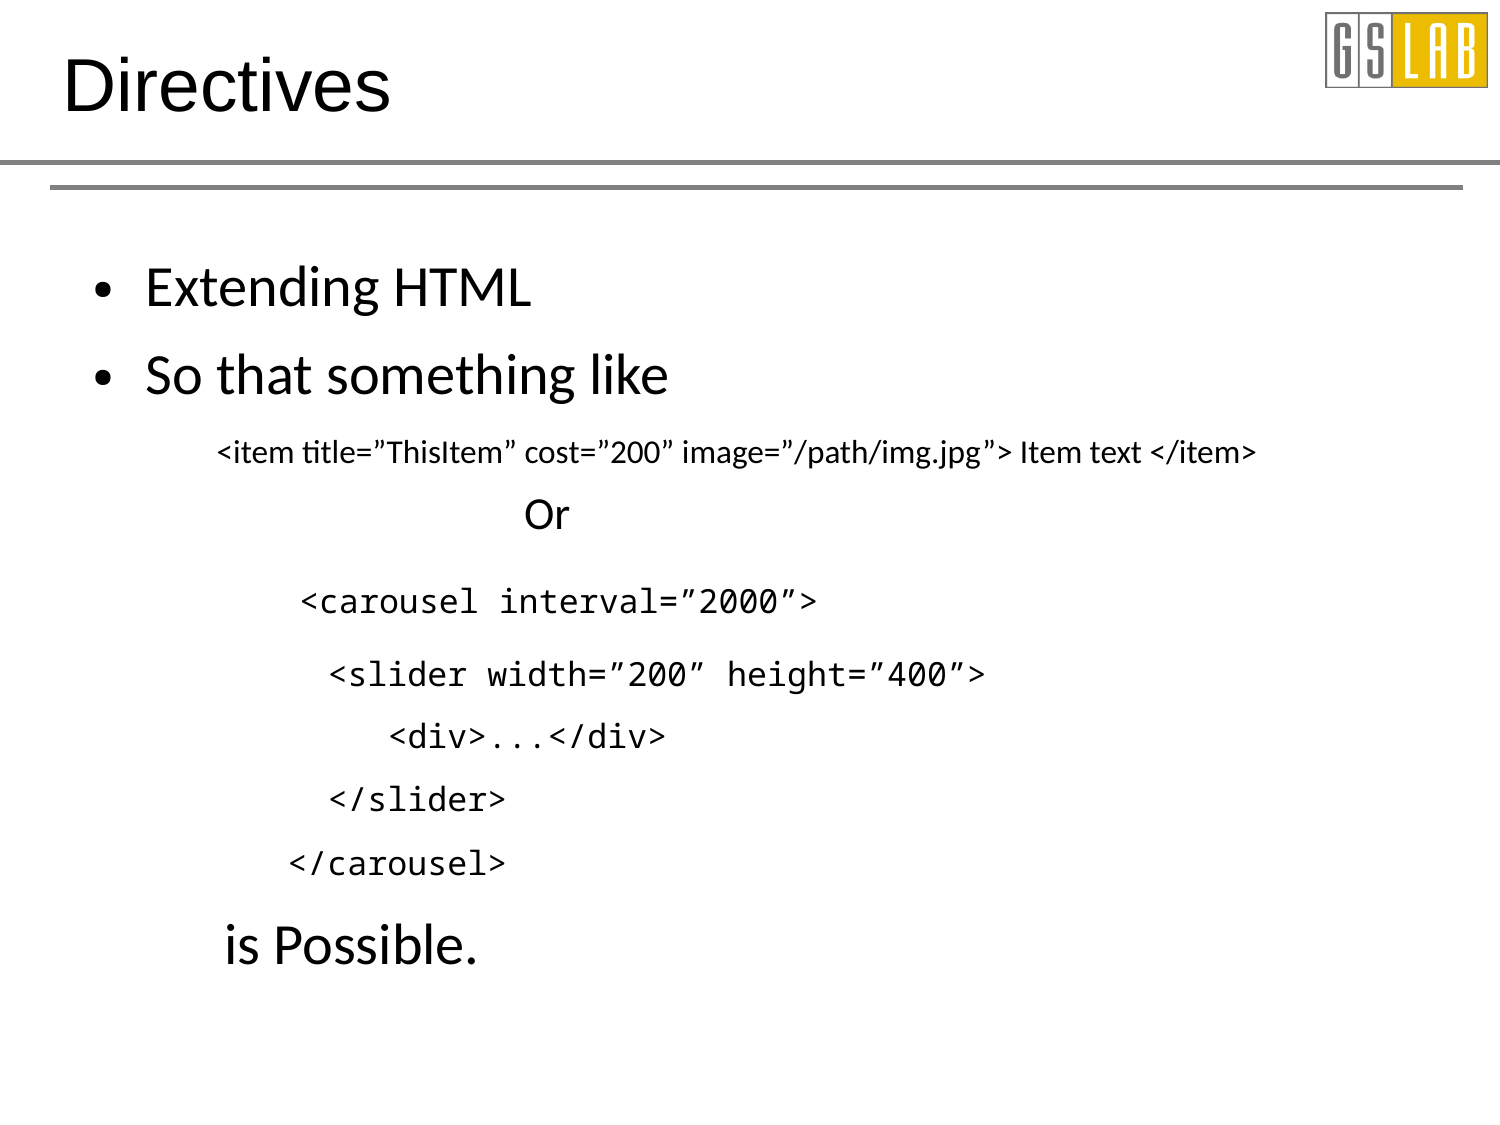

# Directives
Extending HTML
So that something like
<item title=”ThisItem” cost=”200” image=”/path/img.jpg”> Item text </item>
 Or
 <carousel interval=”2000”>
 <slider width=”200” height=”400”>
 <div>...</div>
 </slider>
</carousel>
is Possible.